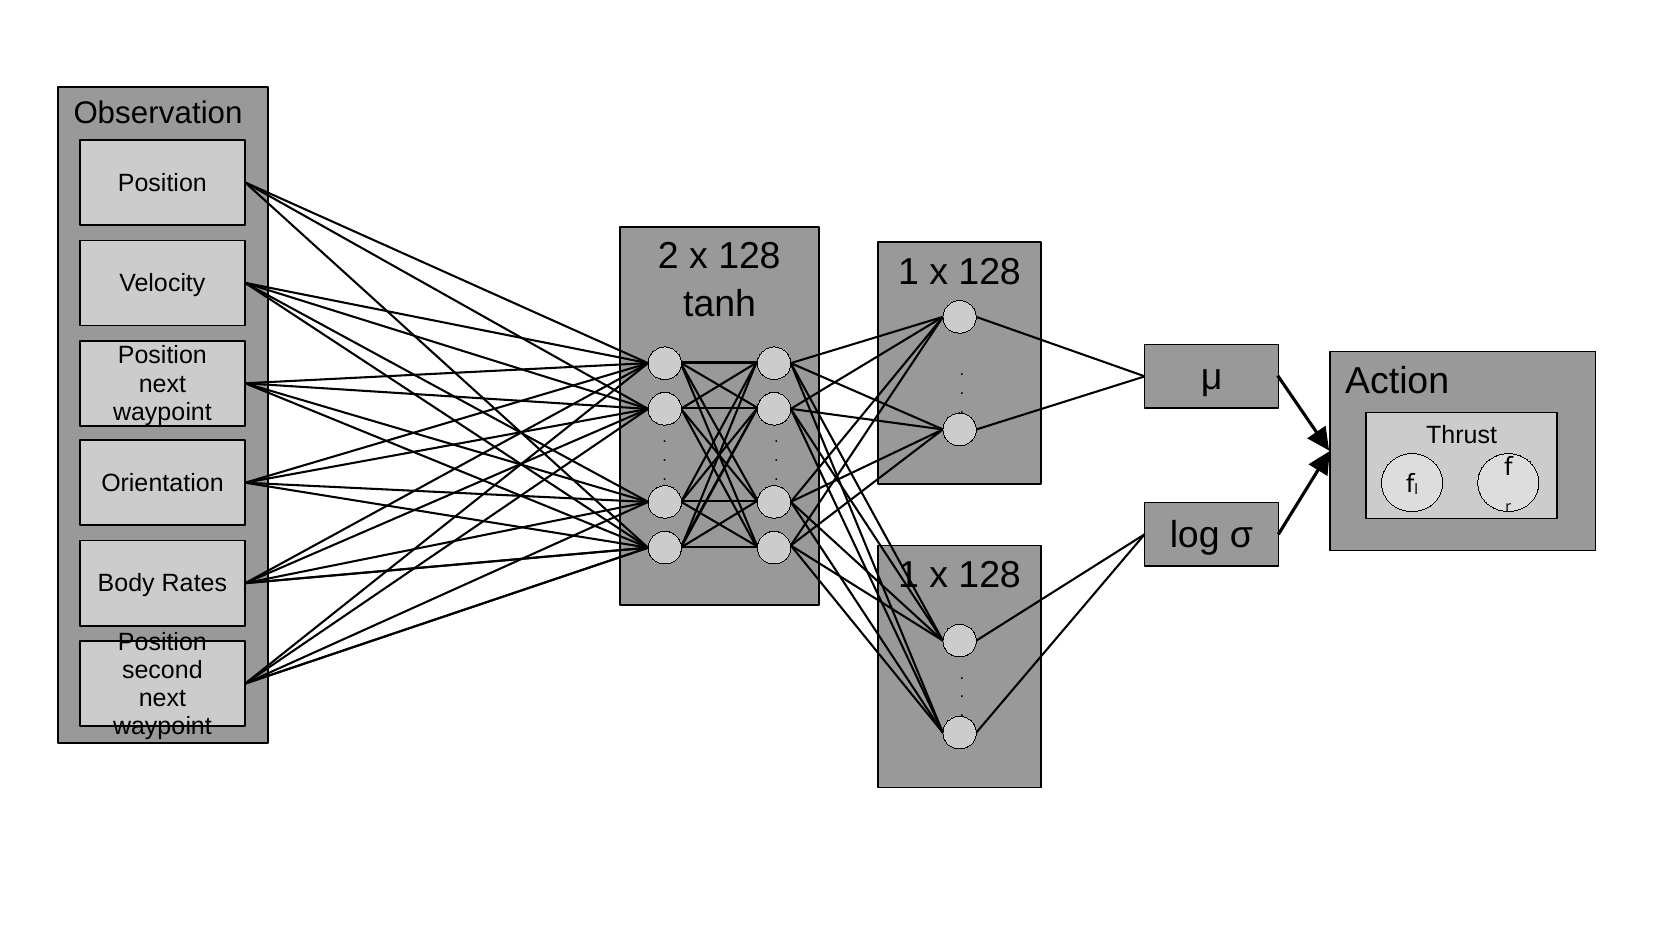

Observation
Position
2 x 128
tanh
Velocity
1 x 128
Position next waypoint
μ
Action
Thrust
fl
fr
.
.
.
.
.
.
.
.
.
Orientation
log σ
Body Rates
1 x 128
Position second next waypoint
.
.
.